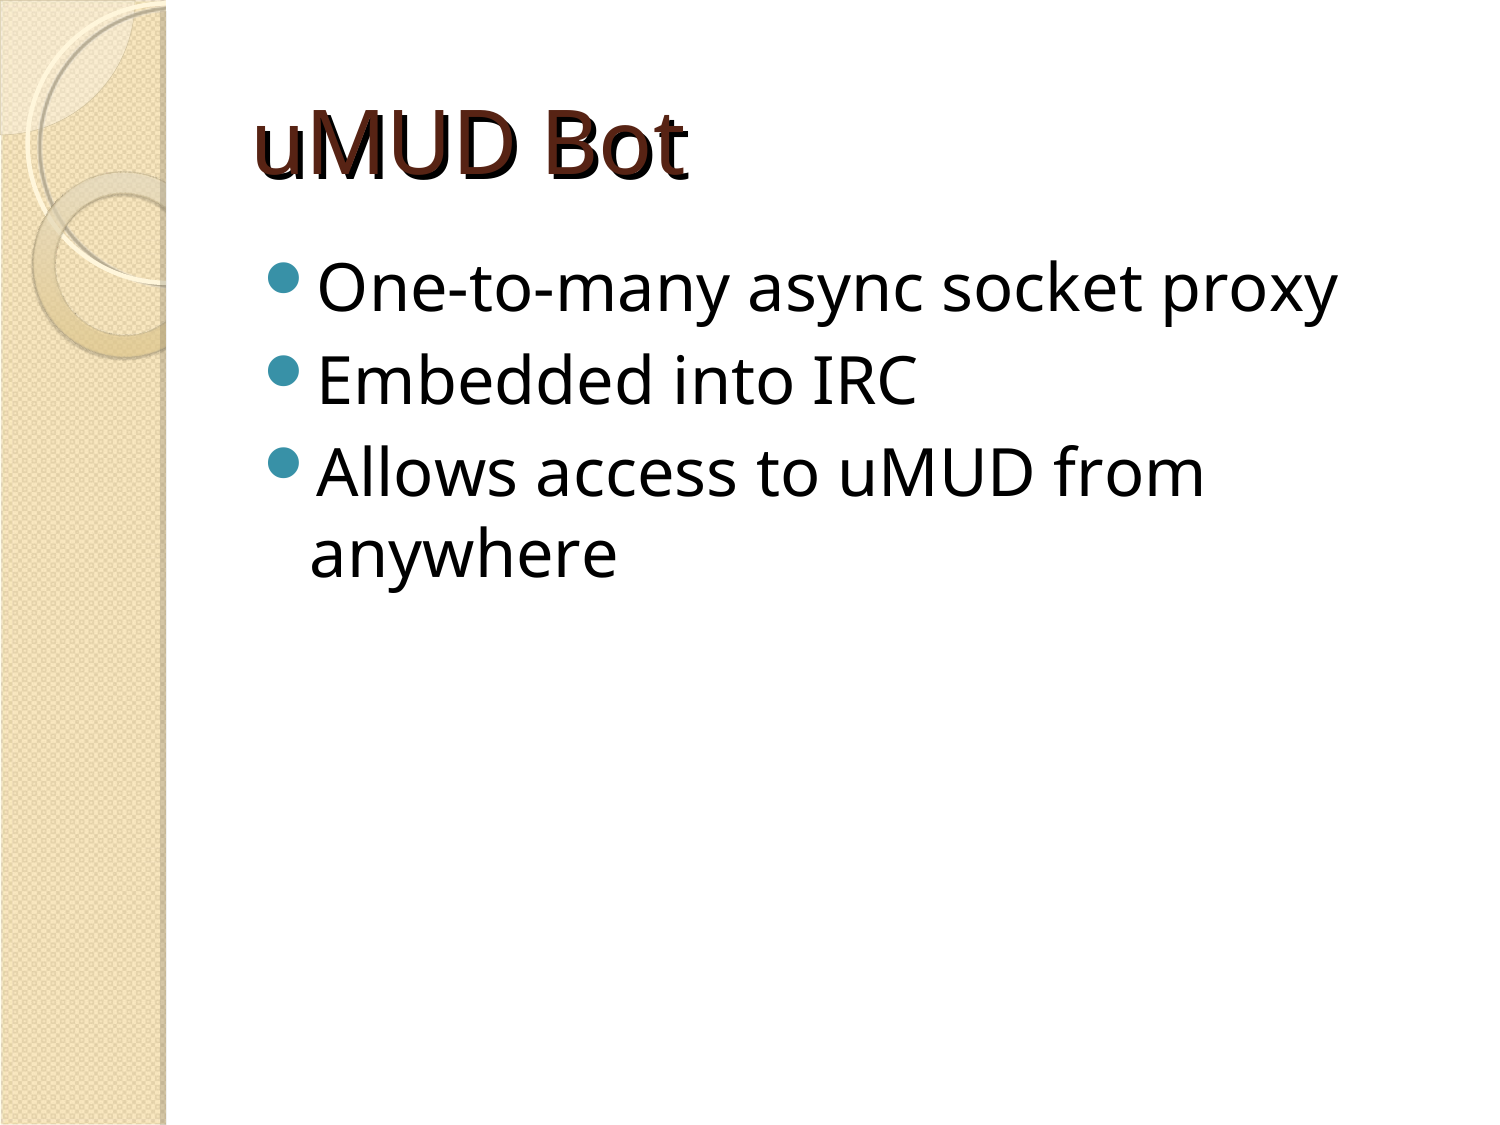

# uMUD Bot
One-to-many async socket proxy
Embedded into IRC
Allows access to uMUD from anywhere